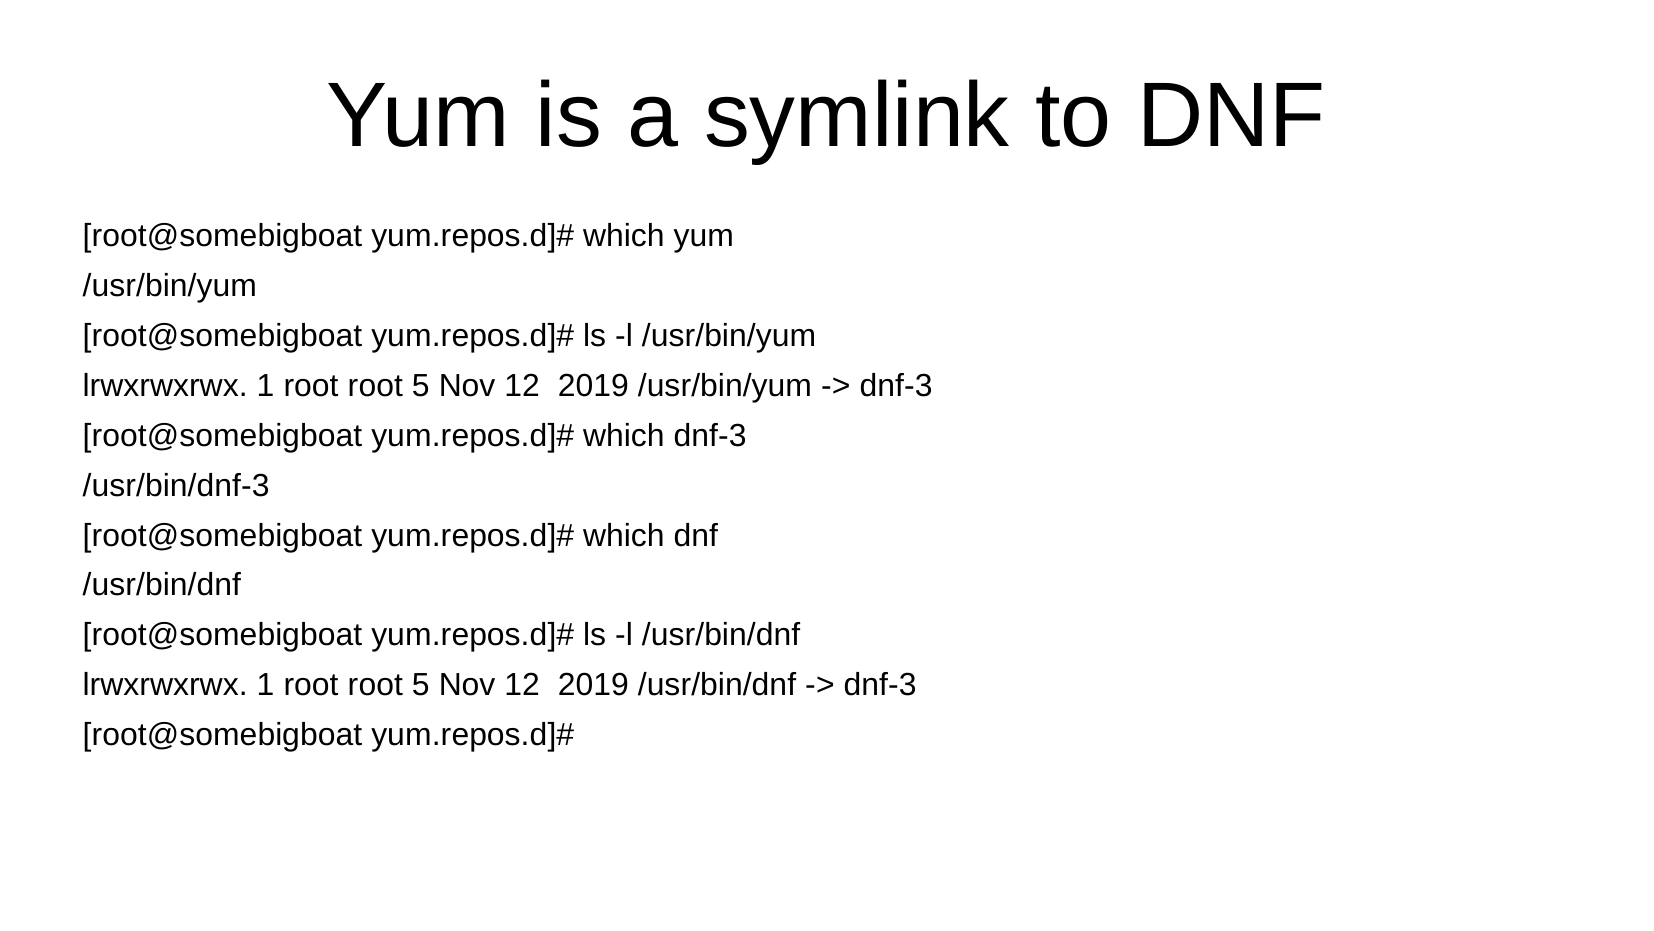

# Yum is a symlink to DNF
[root@somebigboat yum.repos.d]# which yum
/usr/bin/yum
[root@somebigboat yum.repos.d]# ls -l /usr/bin/yum
lrwxrwxrwx. 1 root root 5 Nov 12 2019 /usr/bin/yum -> dnf-3
[root@somebigboat yum.repos.d]# which dnf-3
/usr/bin/dnf-3
[root@somebigboat yum.repos.d]# which dnf
/usr/bin/dnf
[root@somebigboat yum.repos.d]# ls -l /usr/bin/dnf
lrwxrwxrwx. 1 root root 5 Nov 12 2019 /usr/bin/dnf -> dnf-3
[root@somebigboat yum.repos.d]#